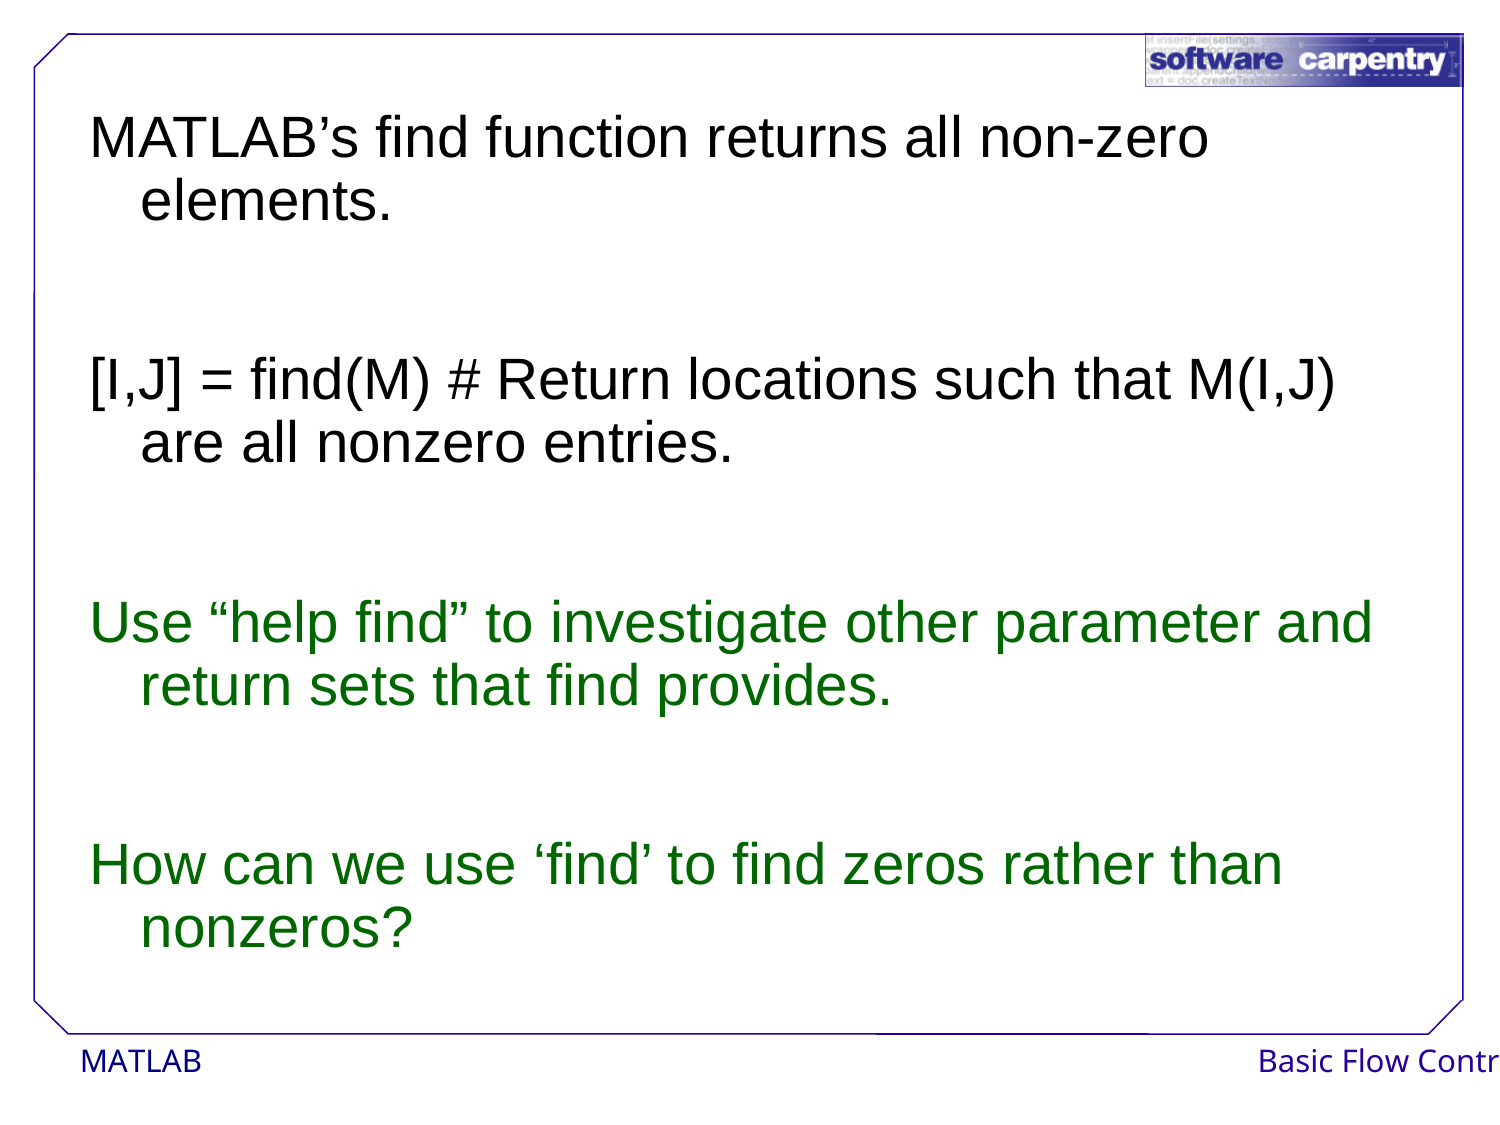

# MATLAB’s find function returns all non-zero elements.
[I,J] = find(M) # Return locations such that M(I,J) are all nonzero entries.
Use “help find” to investigate other parameter and return sets that find provides.
How can we use ‘find’ to find zeros rather than nonzeros?